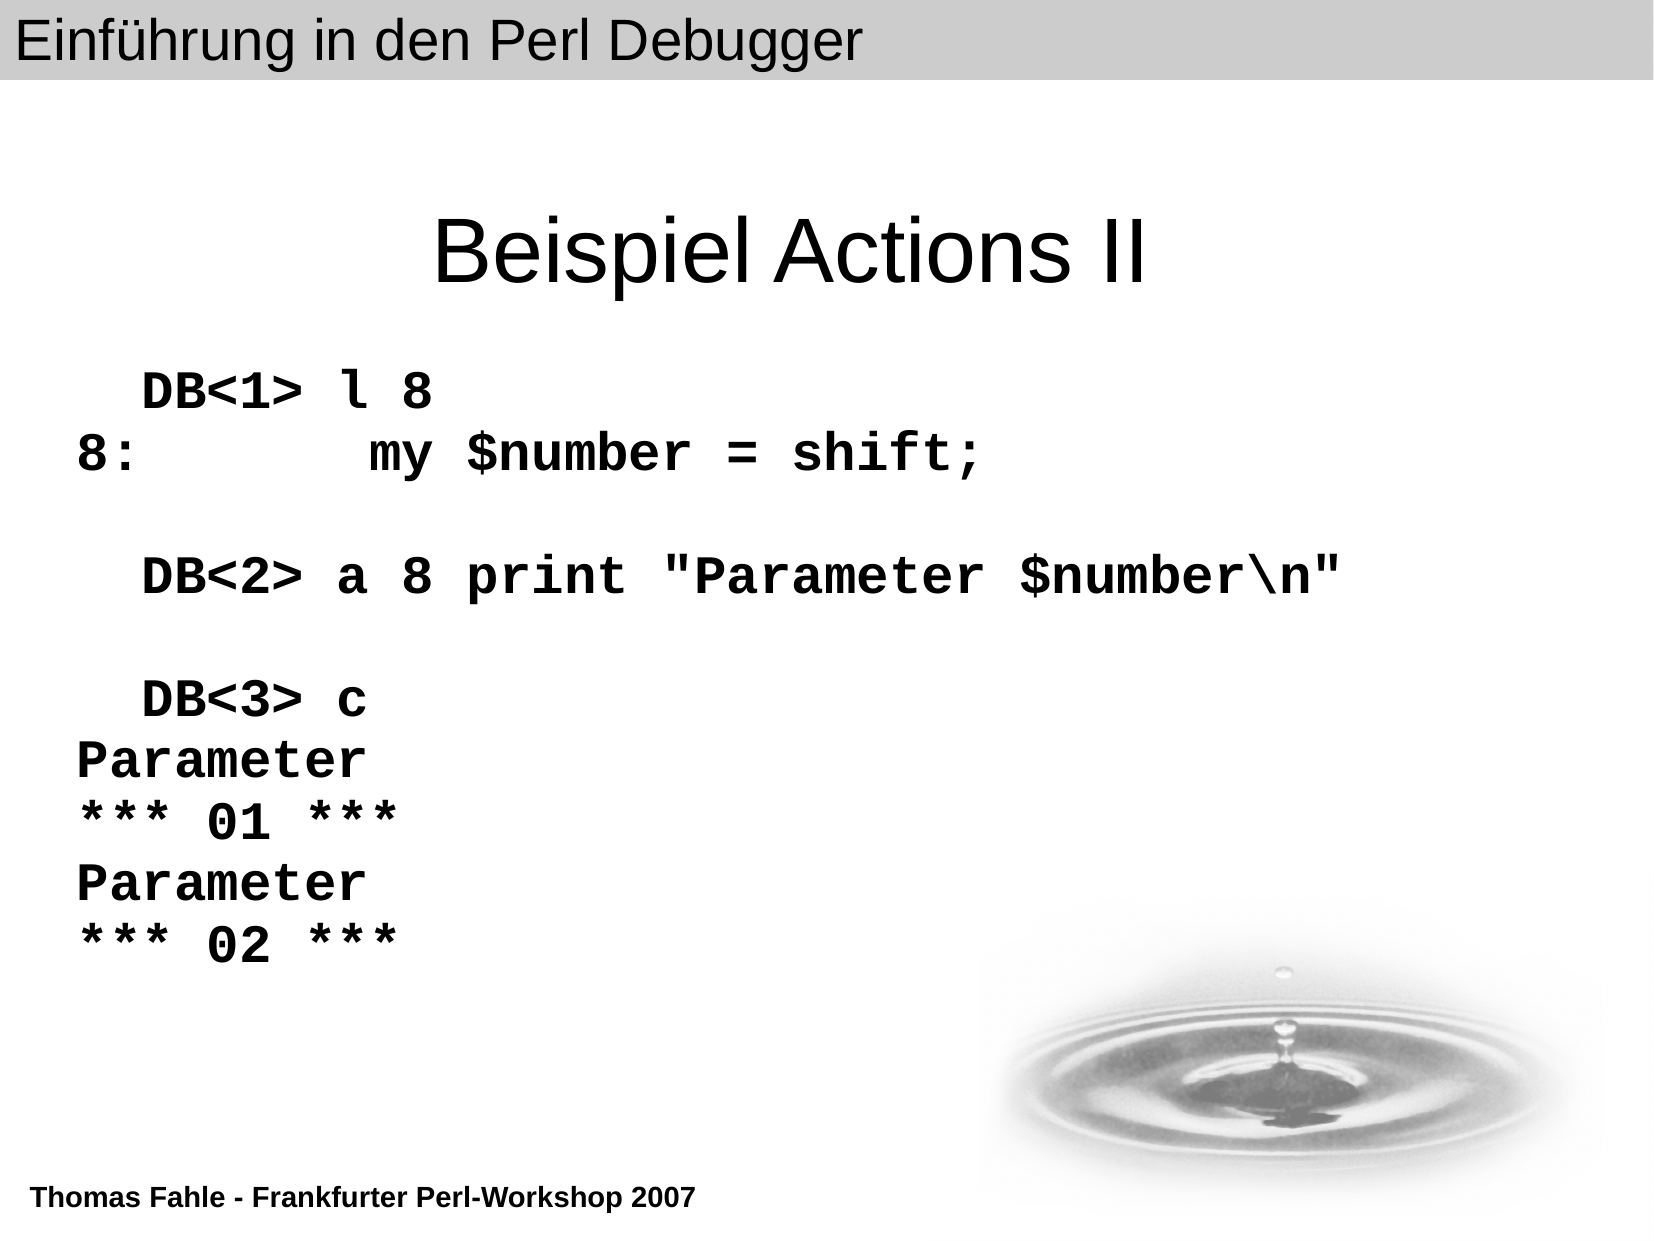

# Beispiel Actions II
 DB<1> l 8
8: my $number = shift;
 DB<2> a 8 print "Parameter $number\n"
 DB<3> c
Parameter
*** 01 ***
Parameter
*** 02 ***